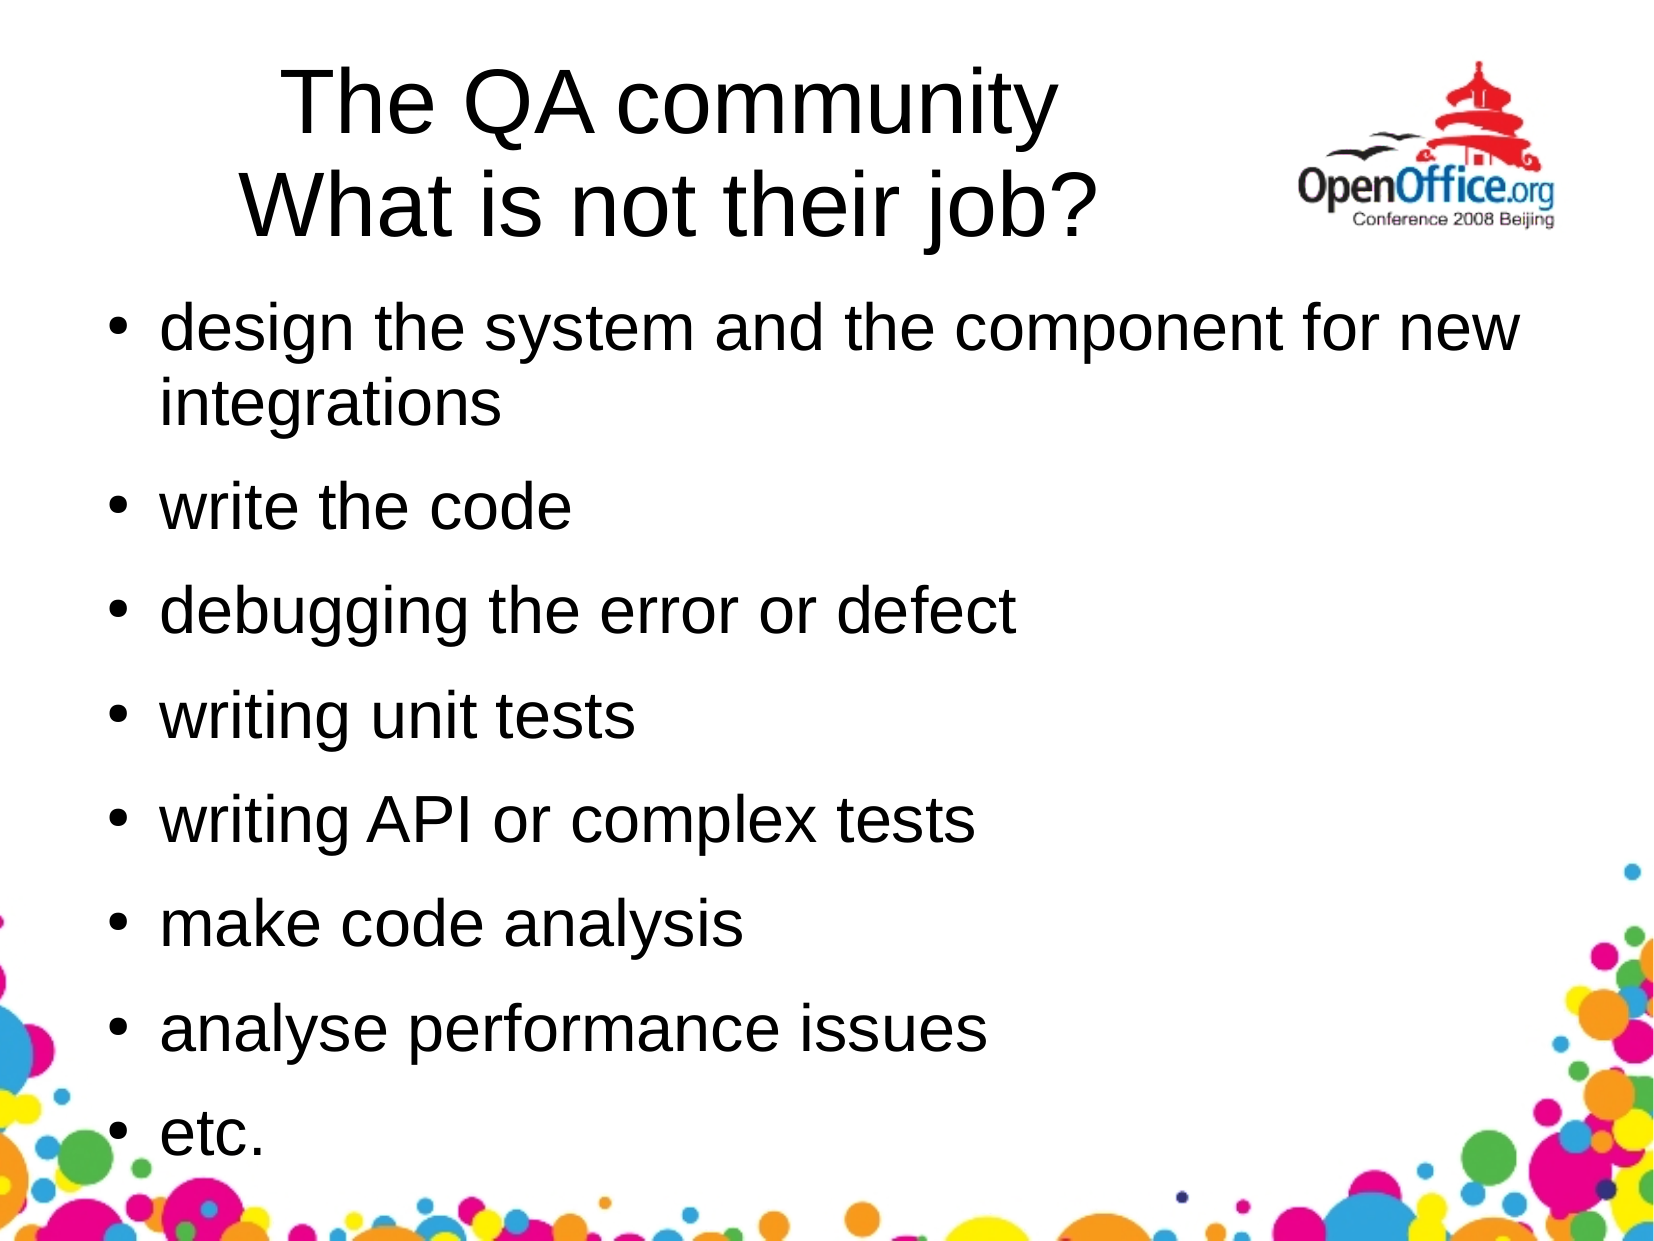

# The QA community What is not their job?
design the system and the component for new integrations
write the code
debugging the error or defect
writing unit tests
writing API or complex tests
make code analysis
analyse performance issues
etc.